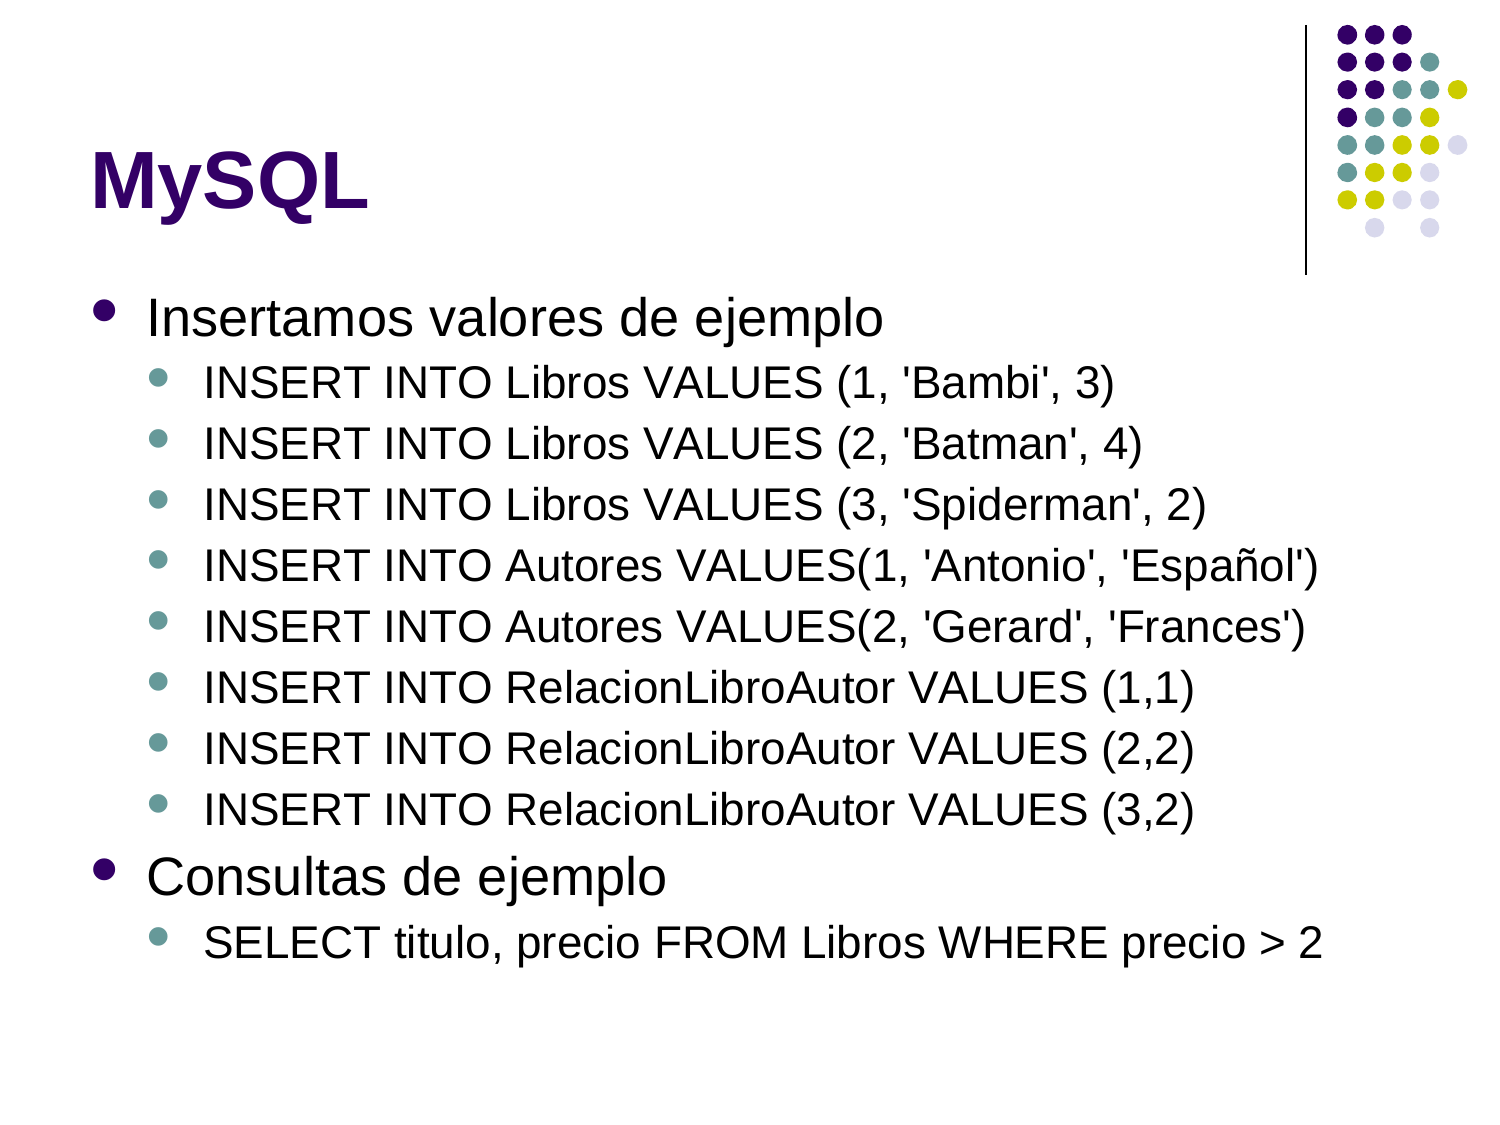

# MySQL
Insertamos valores de ejemplo
INSERT INTO Libros VALUES (1, 'Bambi', 3)
INSERT INTO Libros VALUES (2, 'Batman', 4)
INSERT INTO Libros VALUES (3, 'Spiderman', 2)
INSERT INTO Autores VALUES(1, 'Antonio', 'Español')
INSERT INTO Autores VALUES(2, 'Gerard', 'Frances')
INSERT INTO RelacionLibroAutor VALUES (1,1)
INSERT INTO RelacionLibroAutor VALUES (2,2)
INSERT INTO RelacionLibroAutor VALUES (3,2)
Consultas de ejemplo
SELECT titulo, precio FROM Libros WHERE precio > 2